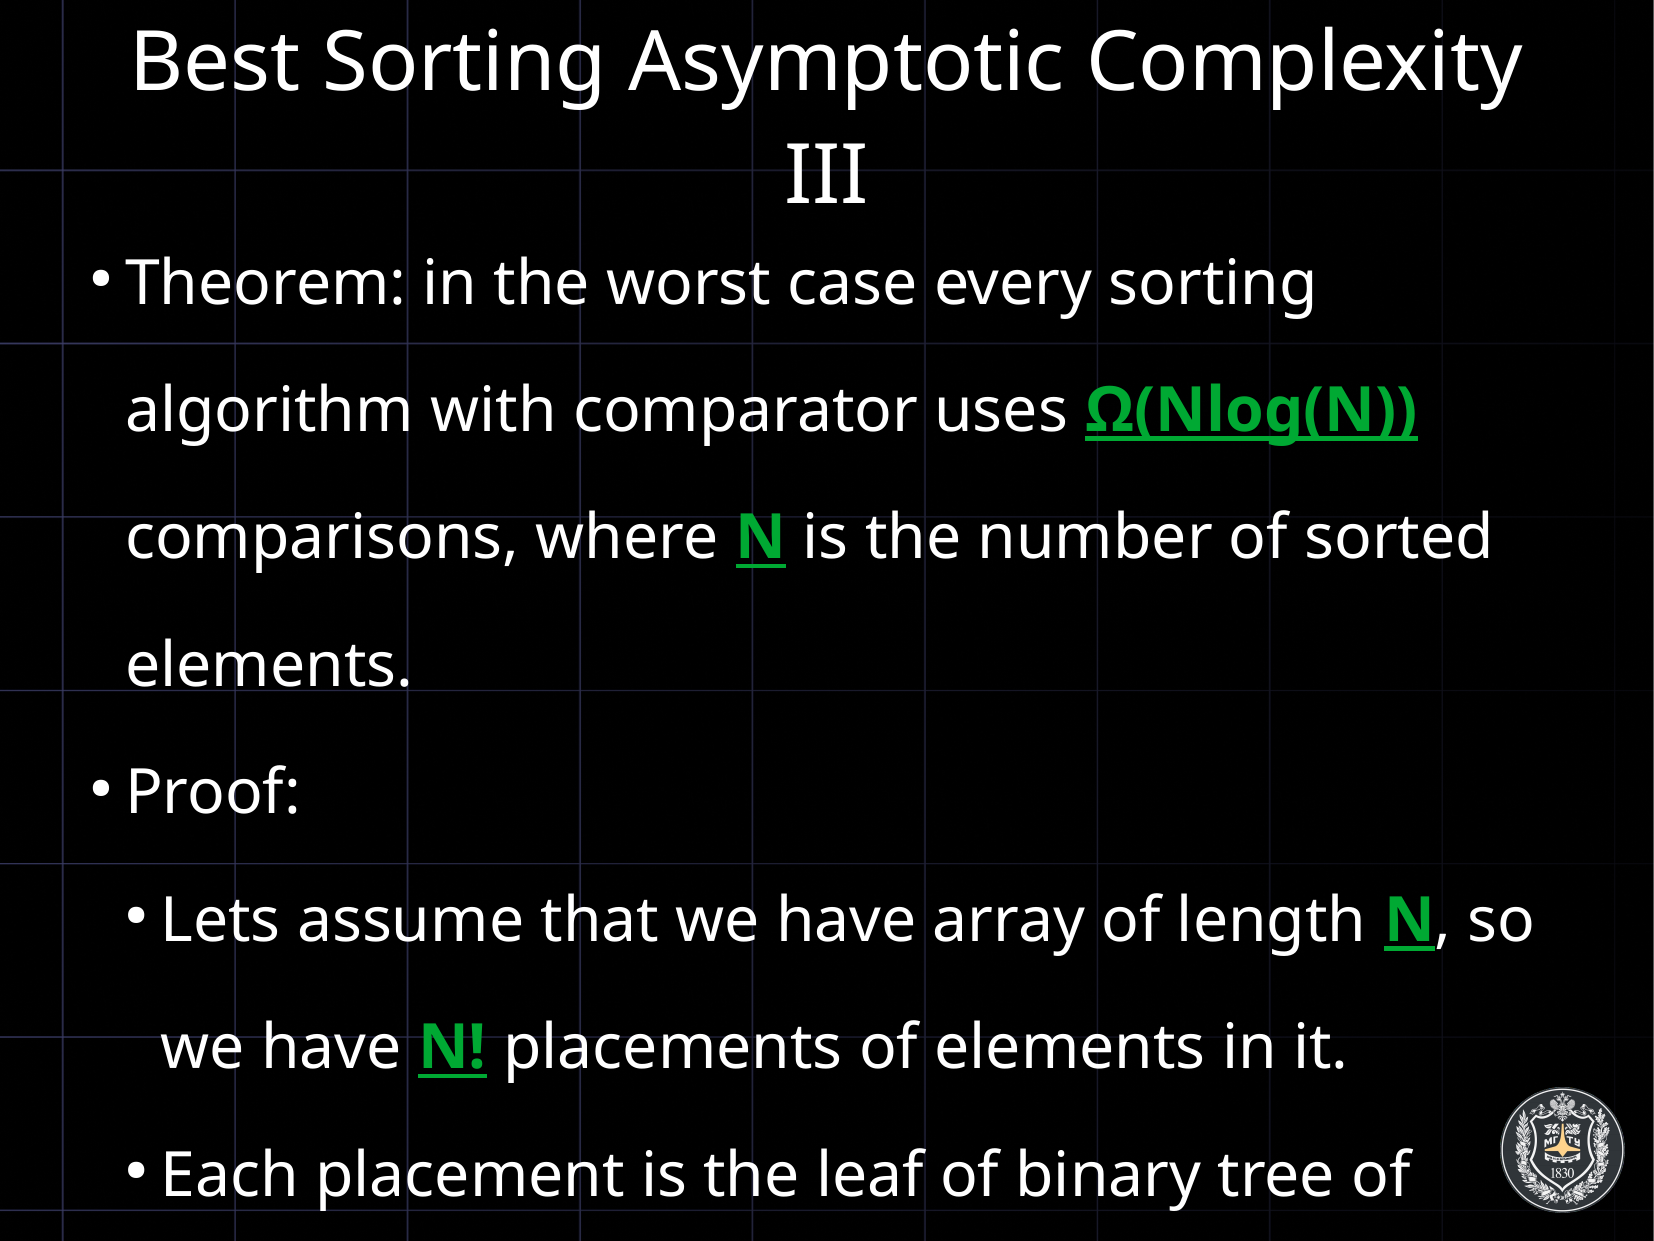

# Best Sorting Asymptotic Complexity III
Theorem: in the worst case every sorting algorithm with comparator uses Ω(Nlog(N)) comparisons, where N is the number of sorted elements.
Proof:
Lets assume that we have array of length N, so we have N! placements of elements in it.
Each placement is the leaf of binary tree of “sorts”.
It’s easy to show, that height of tree with height H is less than 2^H.